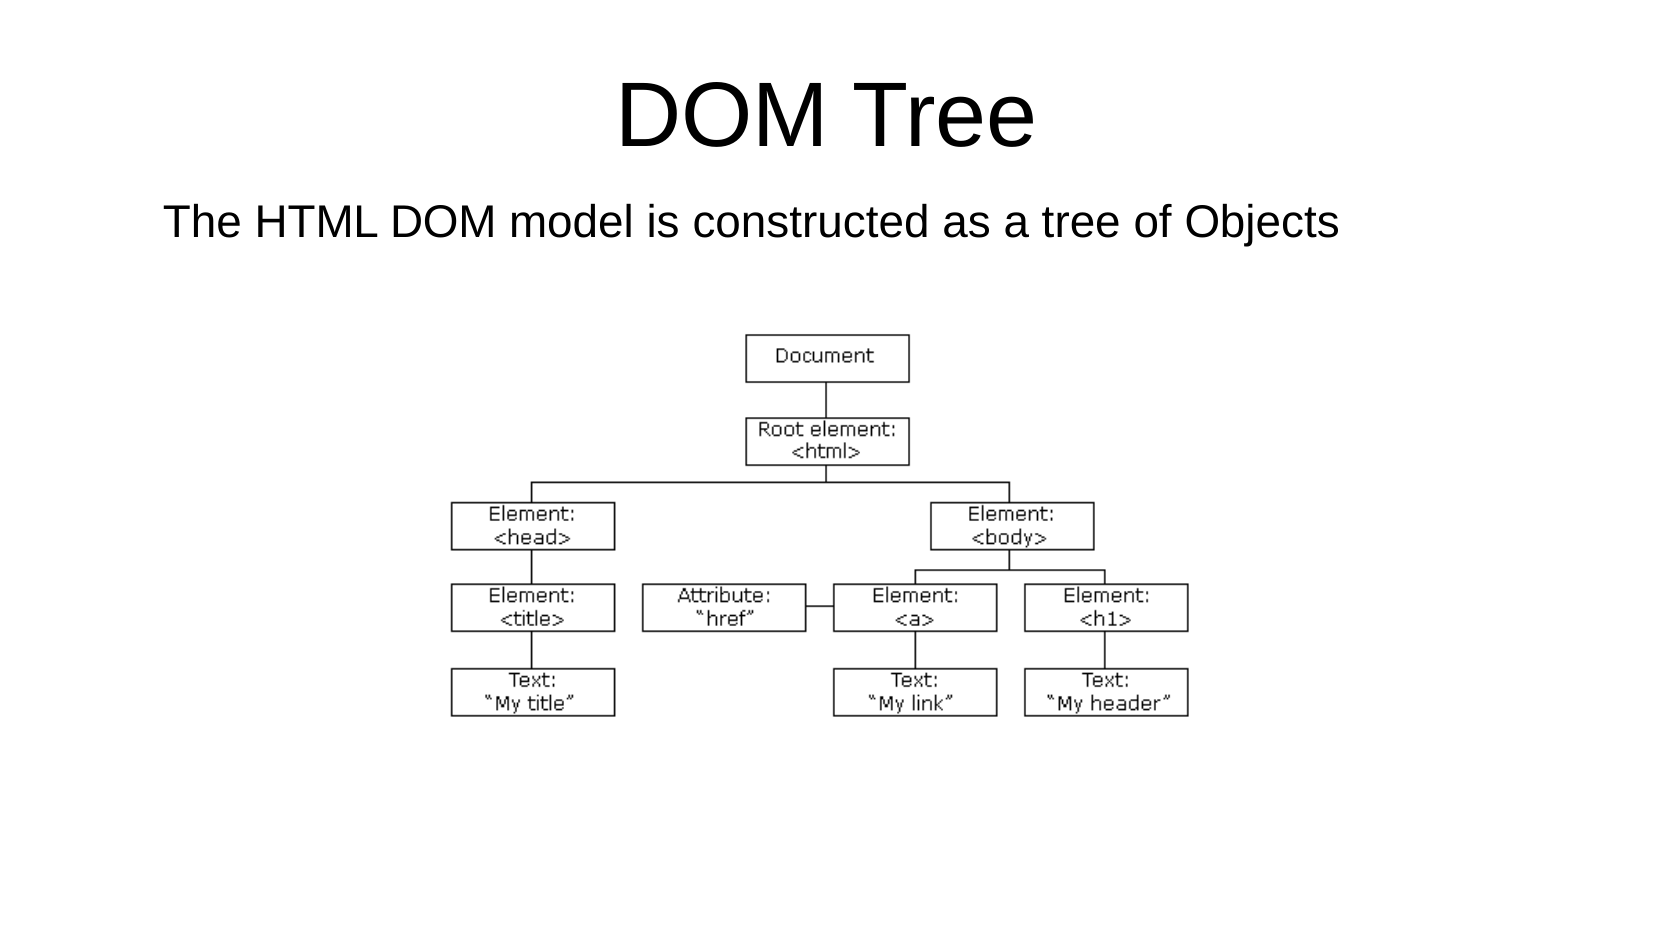

# DOM Tree
The HTML DOM model is constructed as a tree of Objects